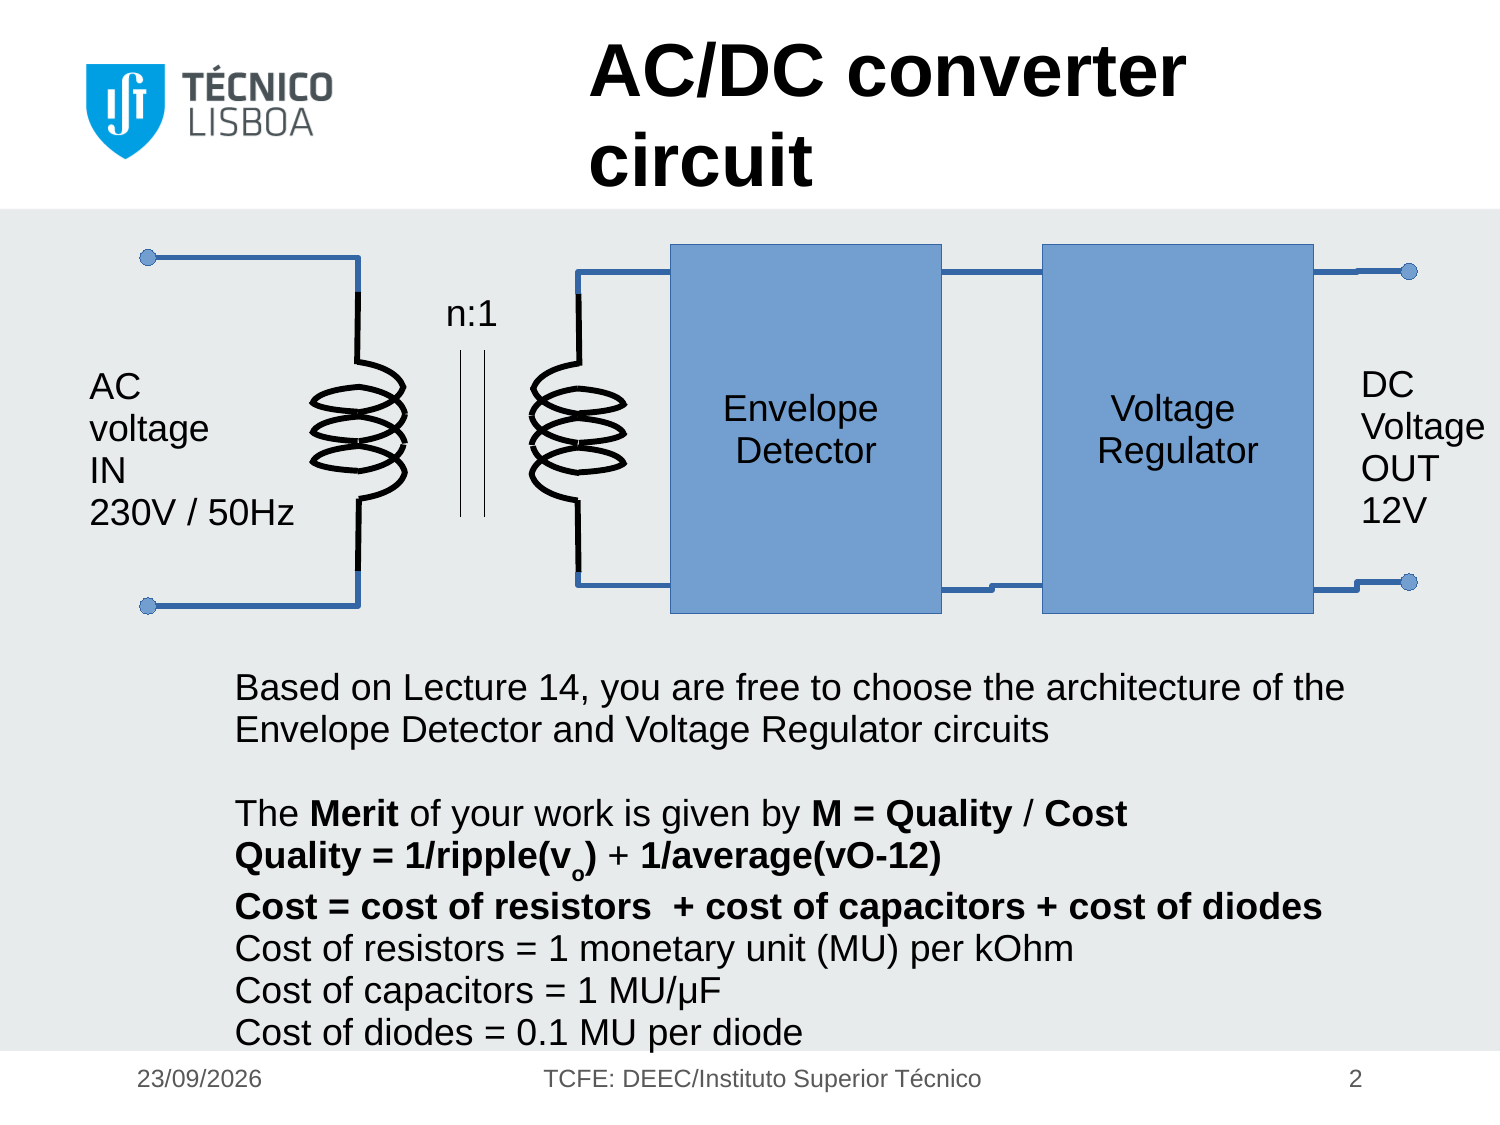

# AC/DC converter circuit
Envelope
Detector
Voltage
Regulator
n:1
DC
Voltage
OUT
12V
AC
voltage
IN
230V / 50Hz
Based on Lecture 14, you are free to choose the architecture of the
Envelope Detector and Voltage Regulator circuits
The Merit of your work is given by M = Quality / Cost
Quality = 1/ripple(vo) + 1/average(vO-12)
Cost = cost of resistors + cost of capacitors + cost of diodes
Cost of resistors = 1 monetary unit (MU) per kOhm
Cost of capacitors = 1 MU/μF
Cost of diodes = 0.1 MU per diode
bla
2